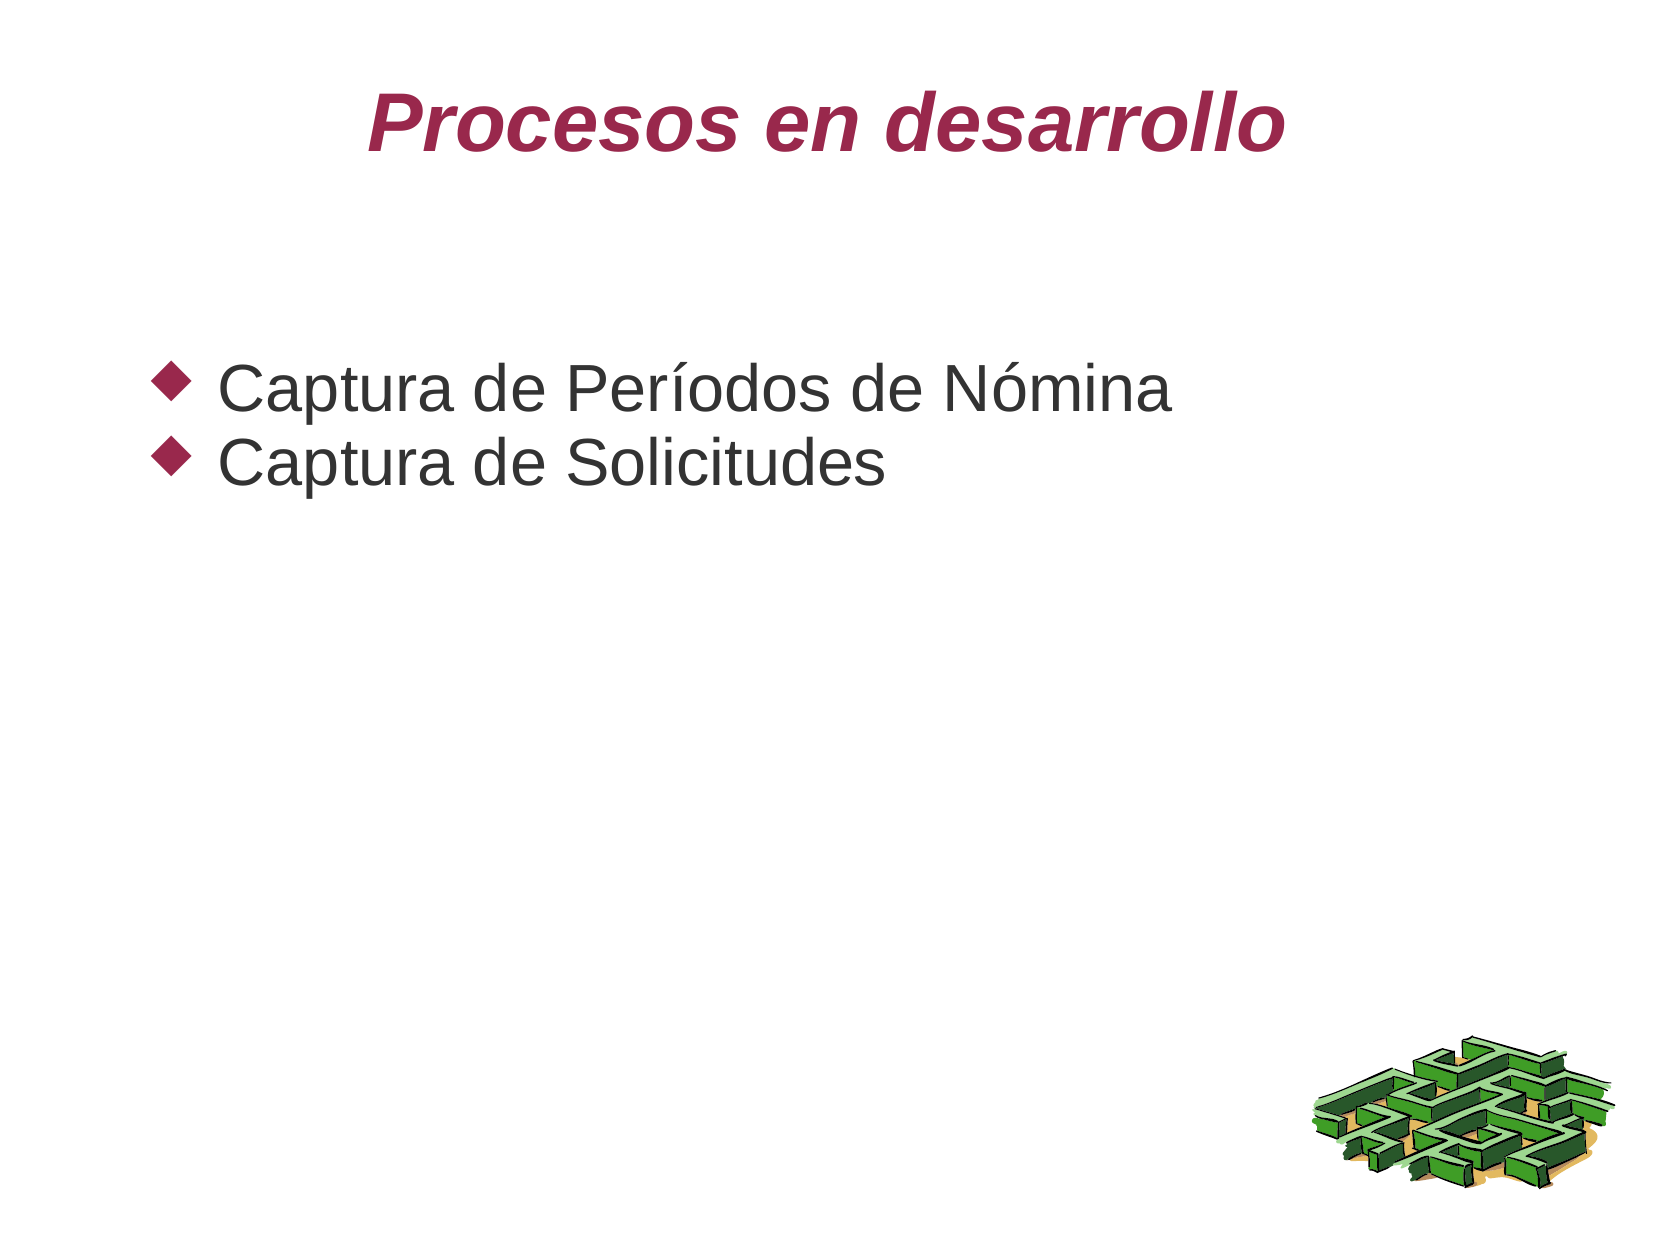

# Procesos en desarrollo
Captura de Períodos de Nómina
Captura de Solicitudes